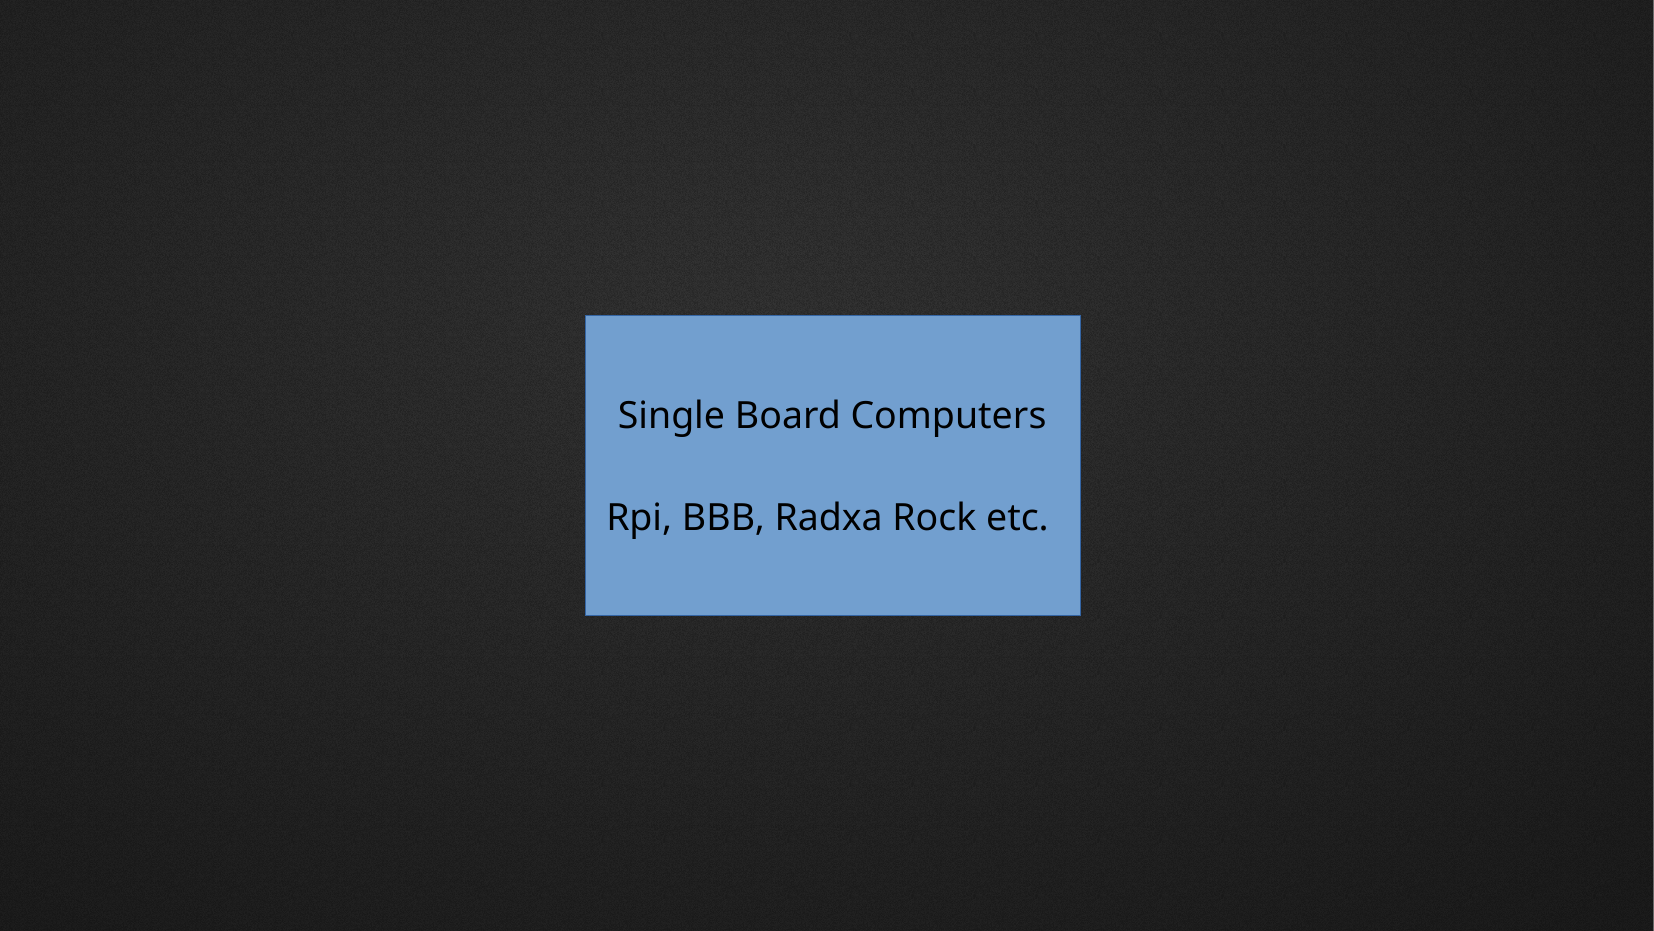

Single Board Computers
Rpi, BBB, Radxa Rock etc.